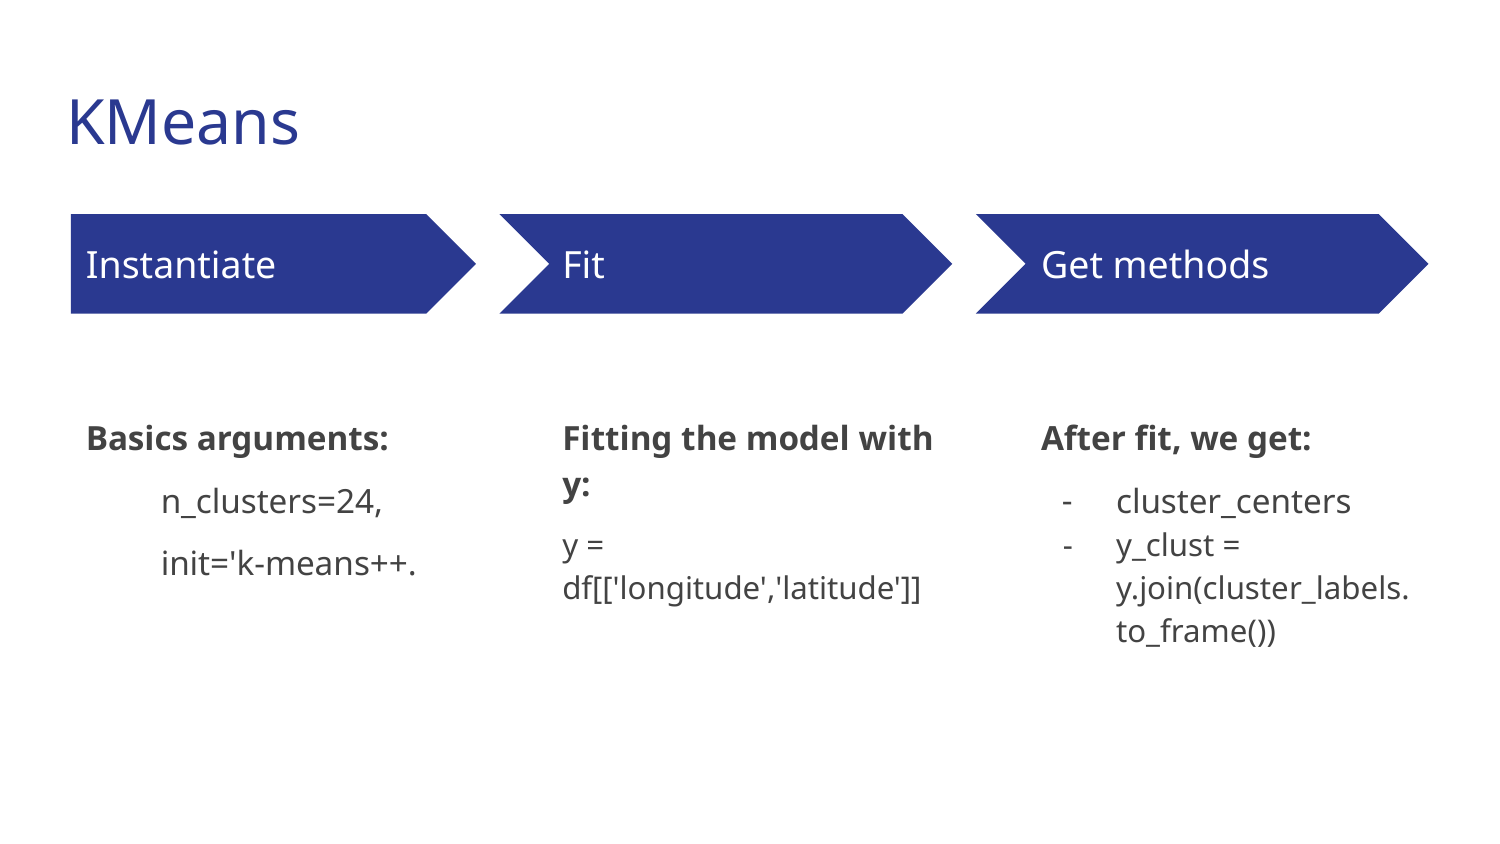

# KMeans
Instantiate
Fit
Get methods
Basics arguments:
n_clusters=24,
init='k-means++.
Fitting the model with y:
y = df[['longitude','latitude']]
After fit, we get:
cluster_centers
y_clust = y.join(cluster_labels.to_frame())